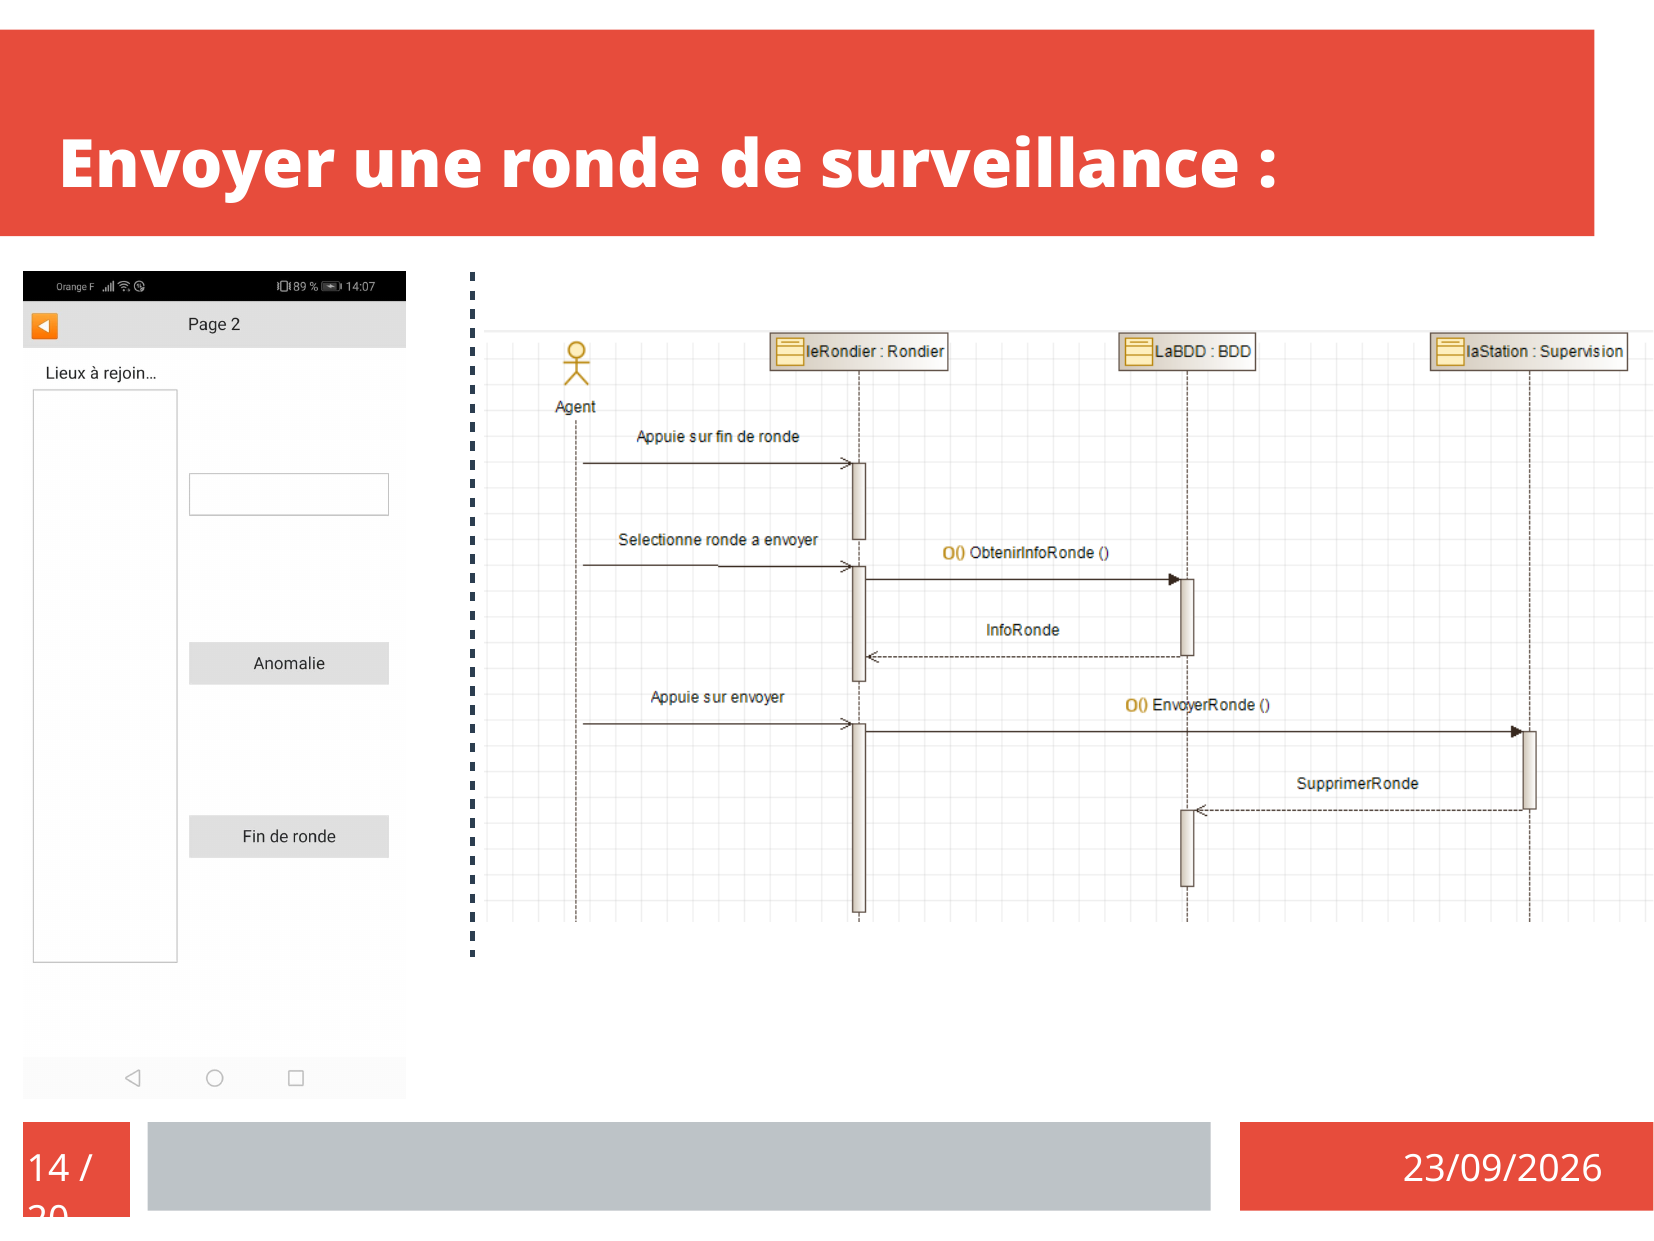

# Envoyer une ronde de surveillance :
14